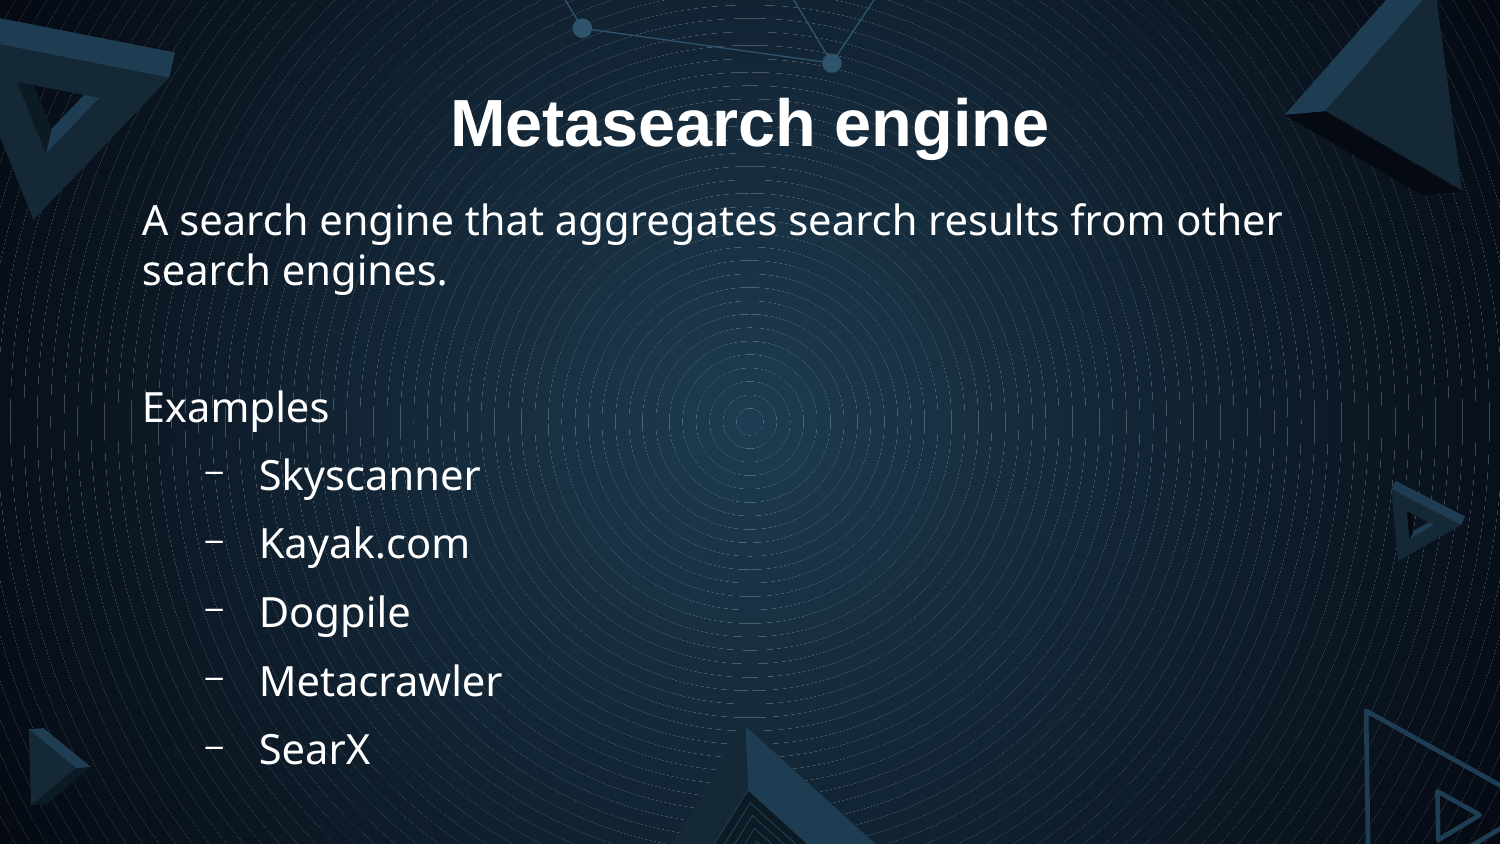

# Metasearch engine
A search engine that aggregates search results from other search engines.
Examples
Skyscanner
Kayak.com
Dogpile
Metacrawler
SearX